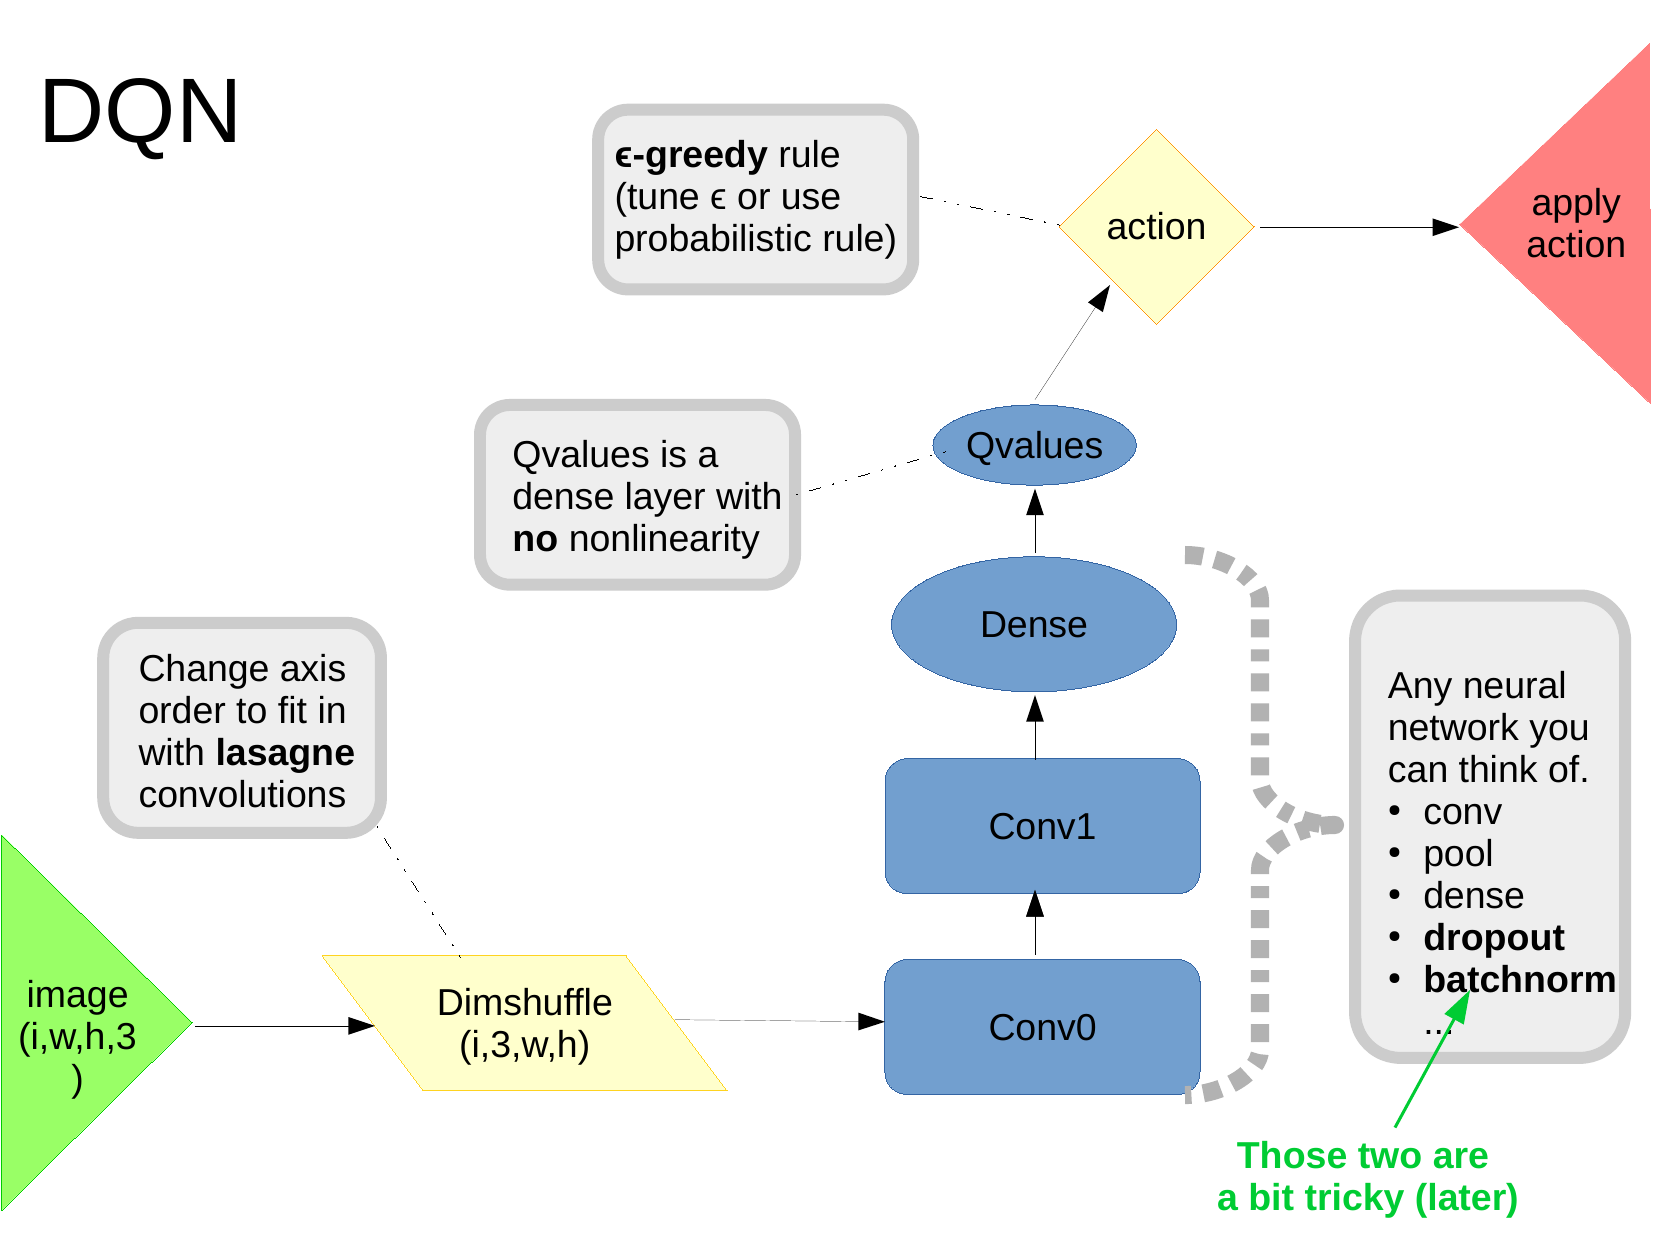

DQN
ϵ-greedy rule
(tune ϵ or use probabilistic rule)
action
apply
action
Qvalues
Qvalues is a dense layer with no nonlinearity
Dense
Change axis order to fit in with lasagne convolutions
Any neural network you can think of.
conv
pool
dense
dropout
batchnorm
...
Conv1
Dimshuffle
(i,3,w,h)
image
(i,w,h,3)
Conv0
Those two are
a bit tricky (later)